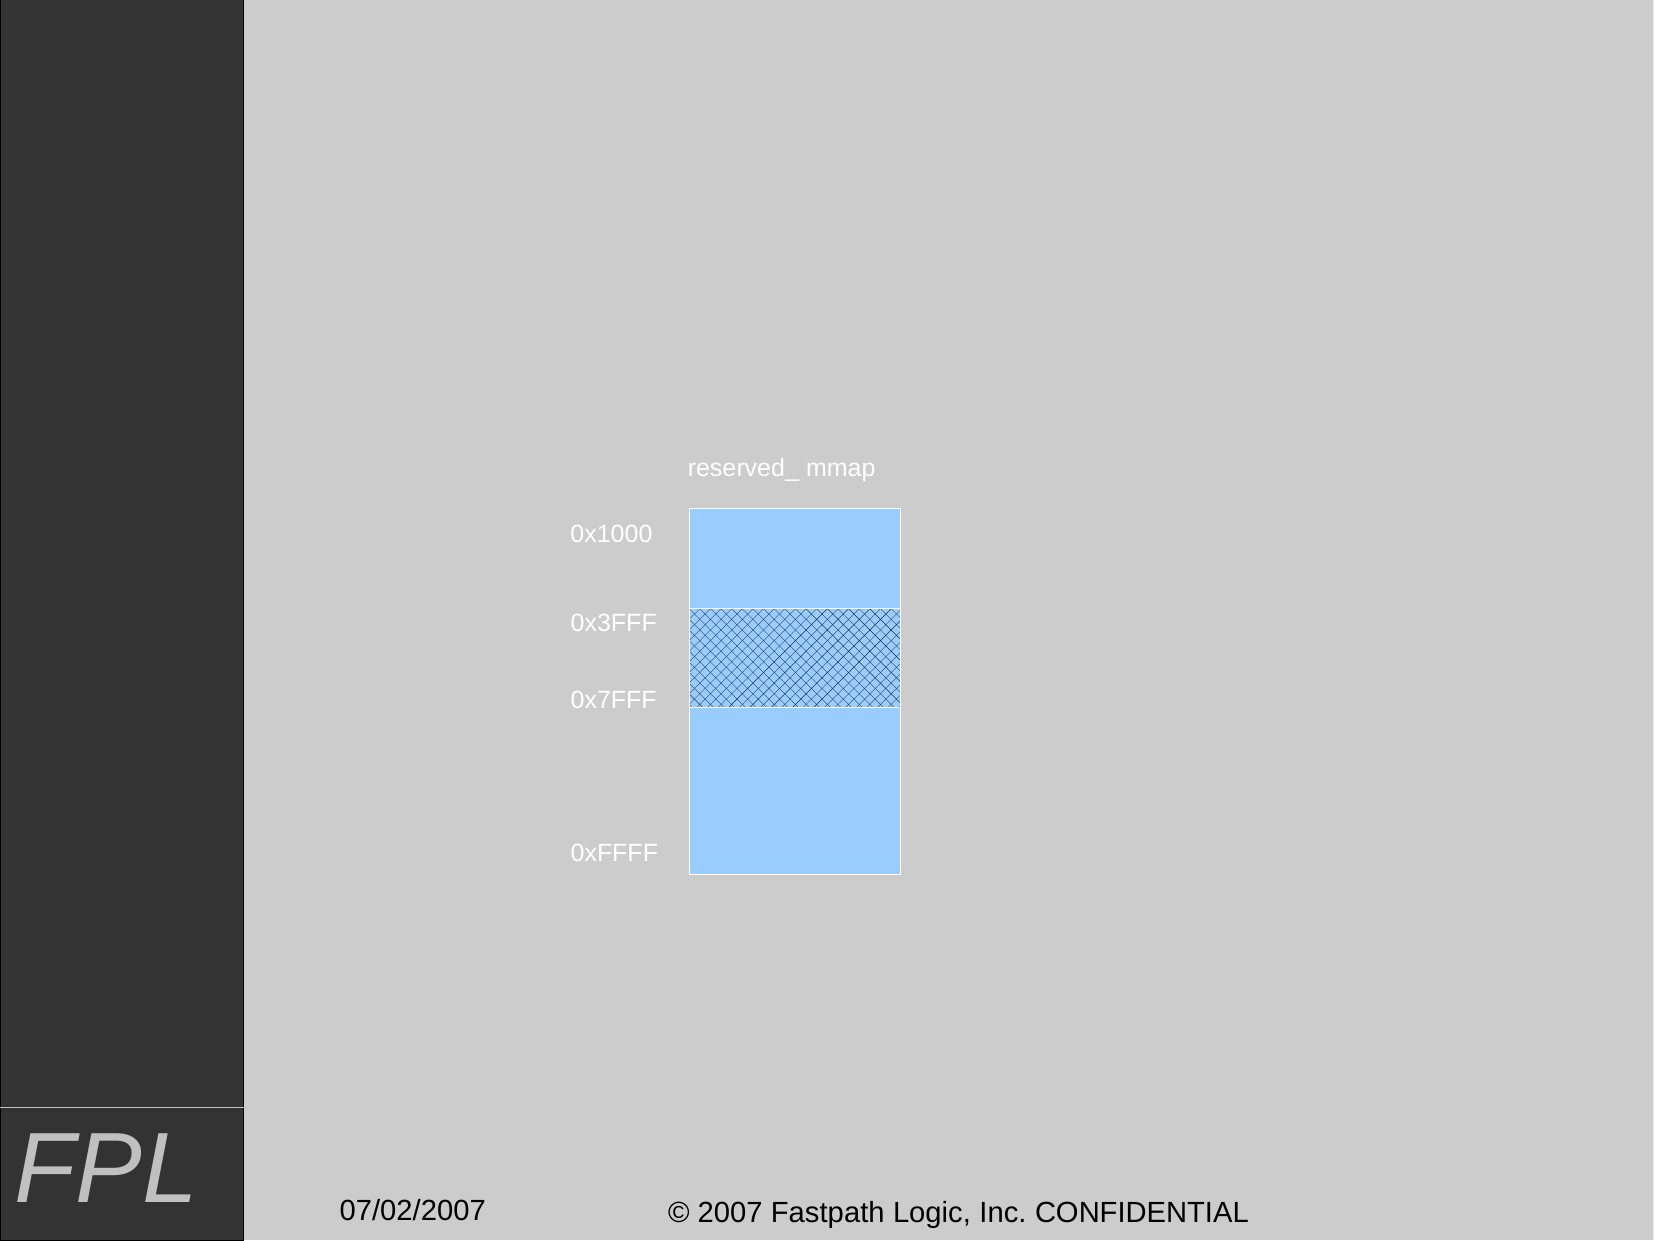

#
reserved_ mmap
0x1000
0x3FFF
0x7FFF
0xFFFF
07/02/2007
© 2007 FASTPATH LOGIC INC.